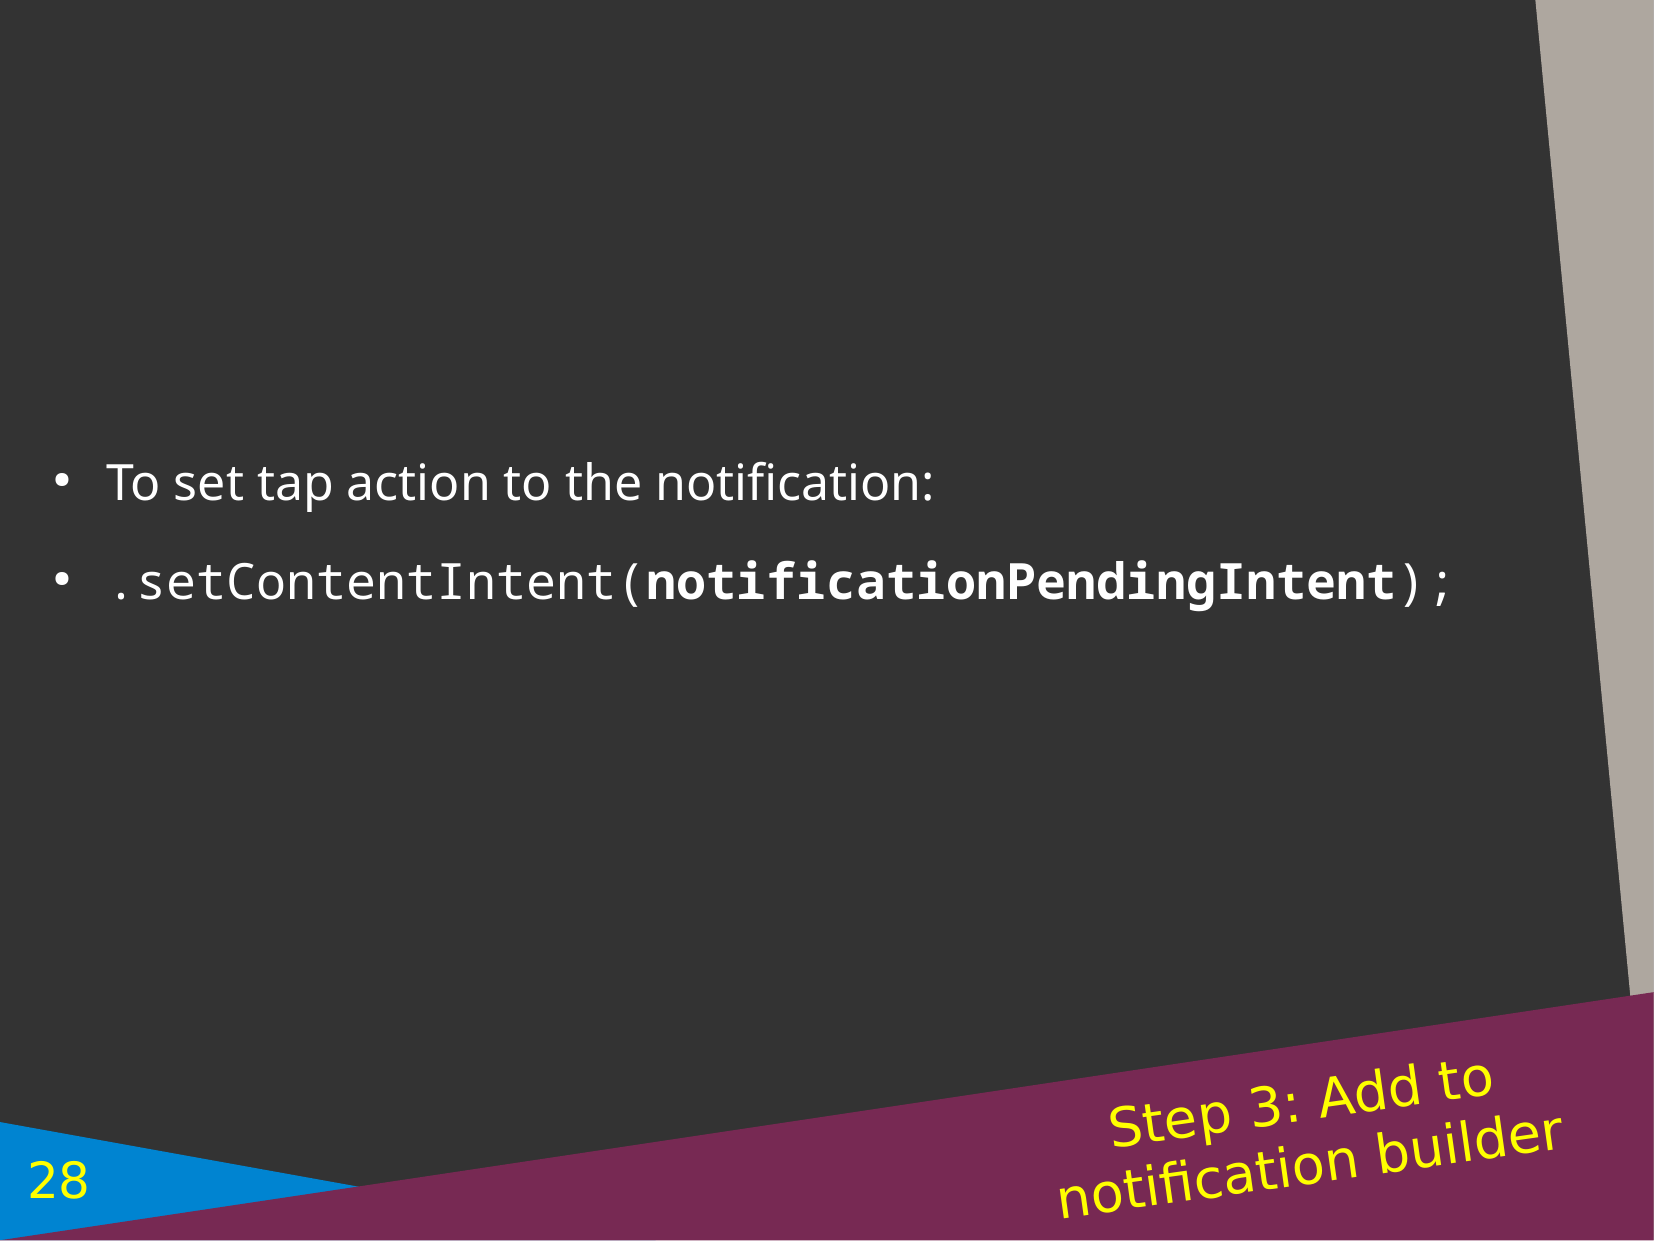

To set tap action to the notification:
.setContentIntent(notificationPendingIntent);
# Step 3: Add to notification builder
28